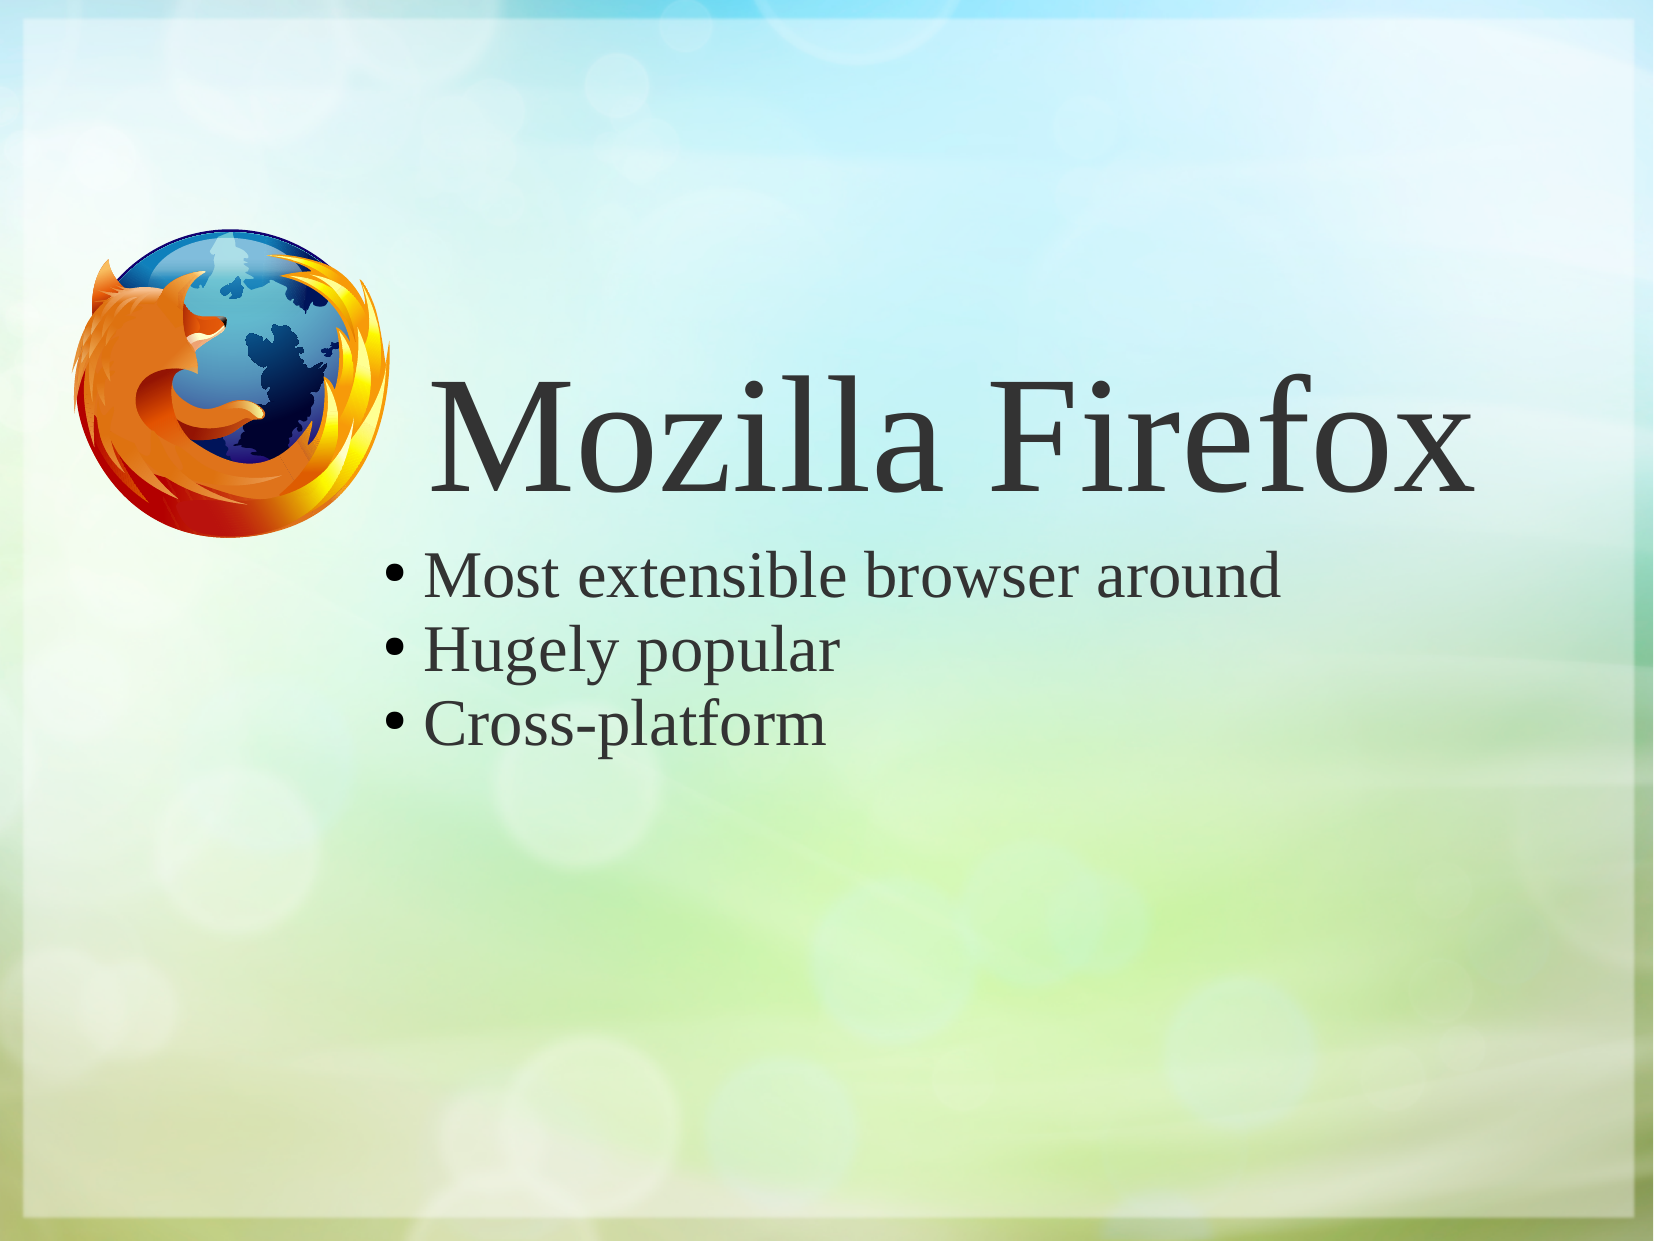

# Mozilla Firefox
 Most extensible browser around
 Hugely popular
 Cross-platform